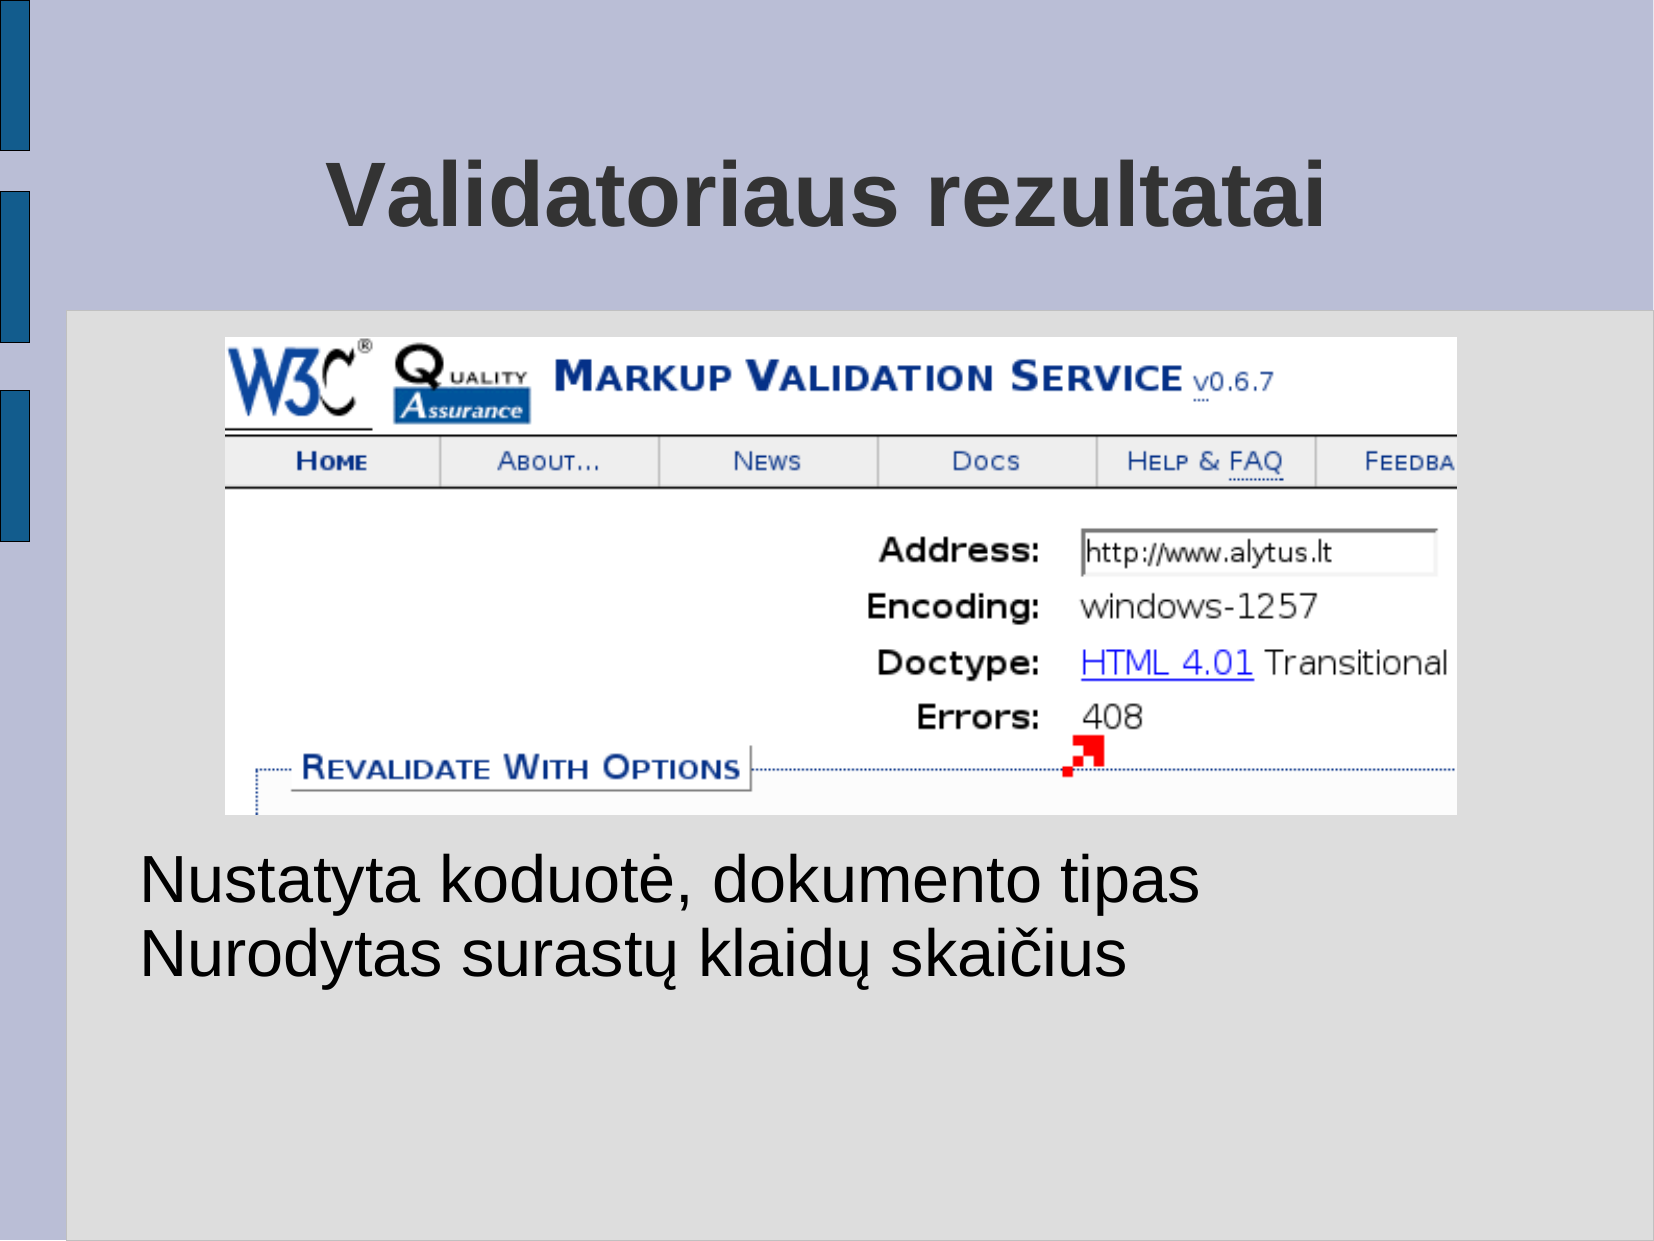

# Validatoriaus rezultatai
Nustatyta koduotė, dokumento tipas
Nurodytas surastų klaidų skaičius